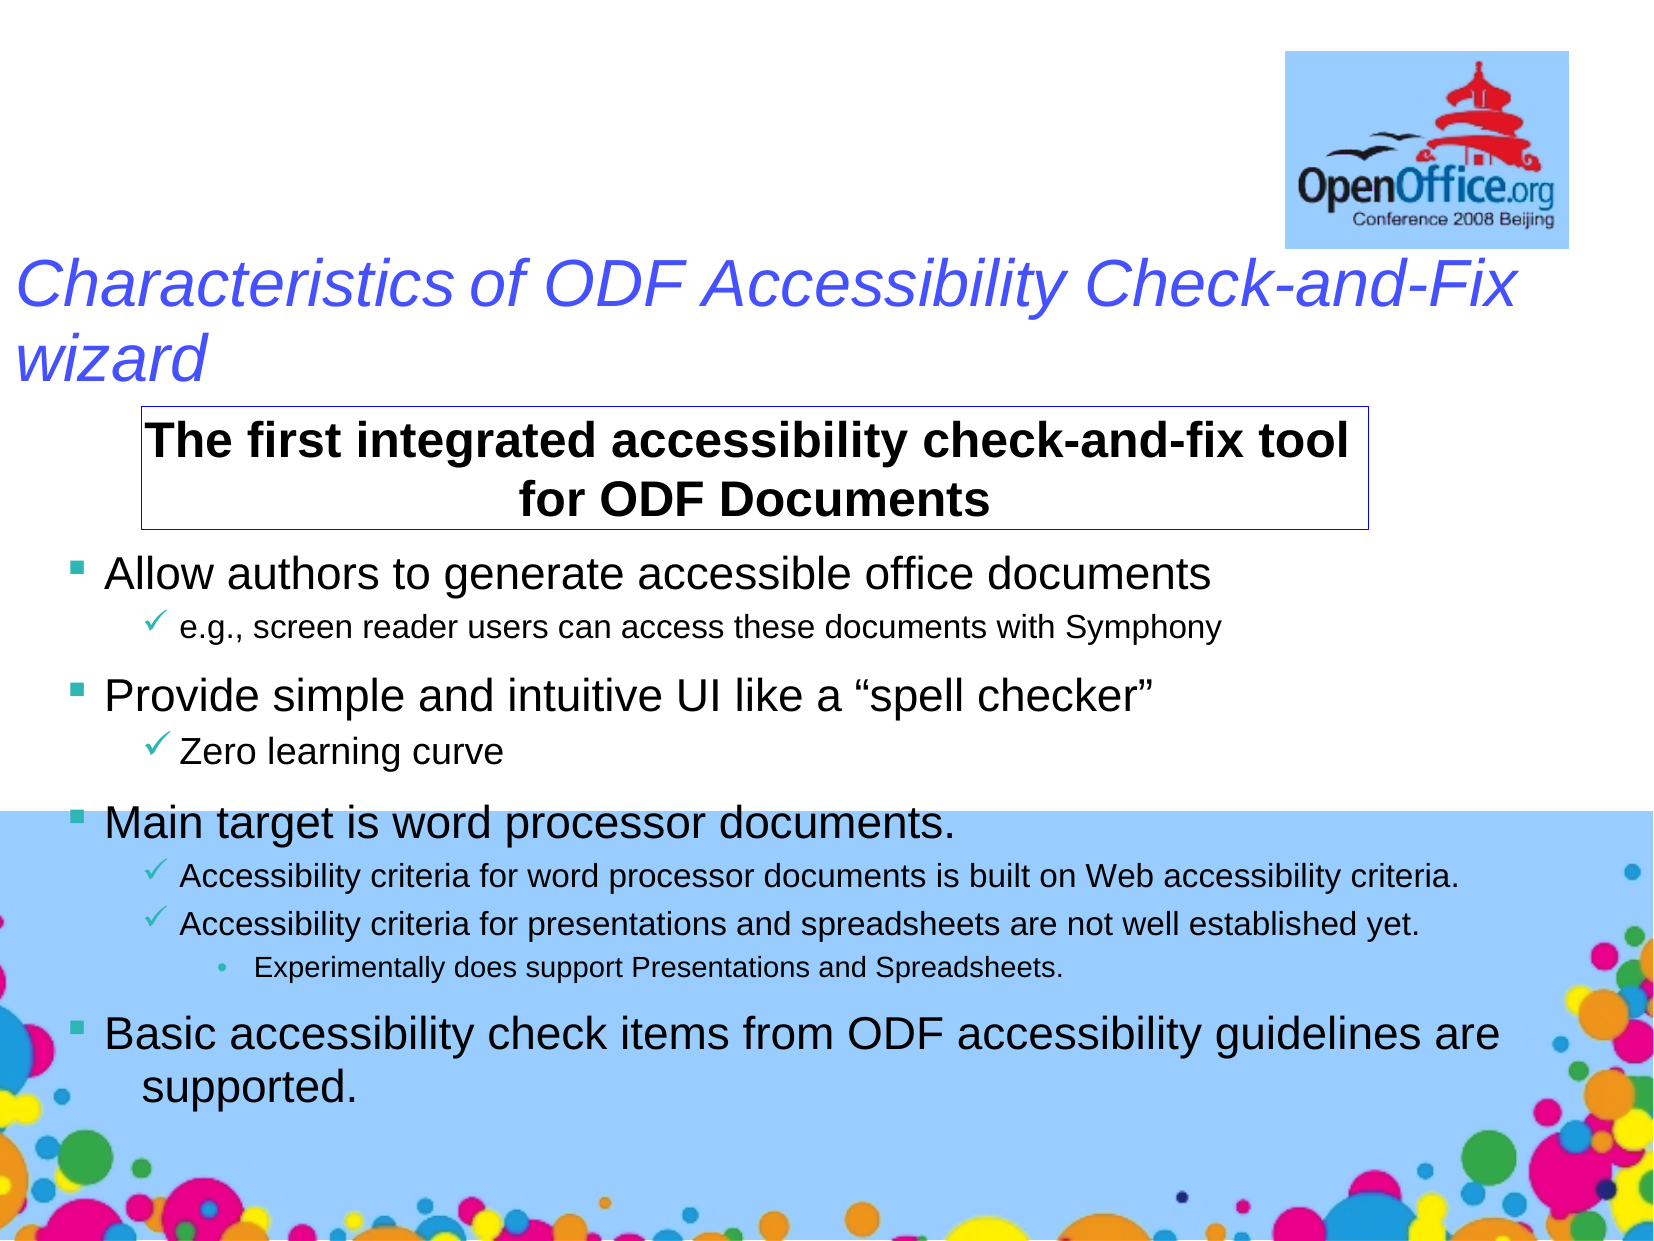

# Characteristics of ODF Accessibility Check-and-Fix wizard
The first integrated accessibility check-and-fix tool
for ODF Documents
Allow authors to generate accessible office documents
e.g., screen reader users can access these documents with Symphony
Provide simple and intuitive UI like a “spell checker”
Zero learning curve
Main target is word processor documents.
Accessibility criteria for word processor documents is built on Web accessibility criteria.
Accessibility criteria for presentations and spreadsheets are not well established yet.
Experimentally does support Presentations and Spreadsheets.
Basic accessibility check items from ODF accessibility guidelines are supported.